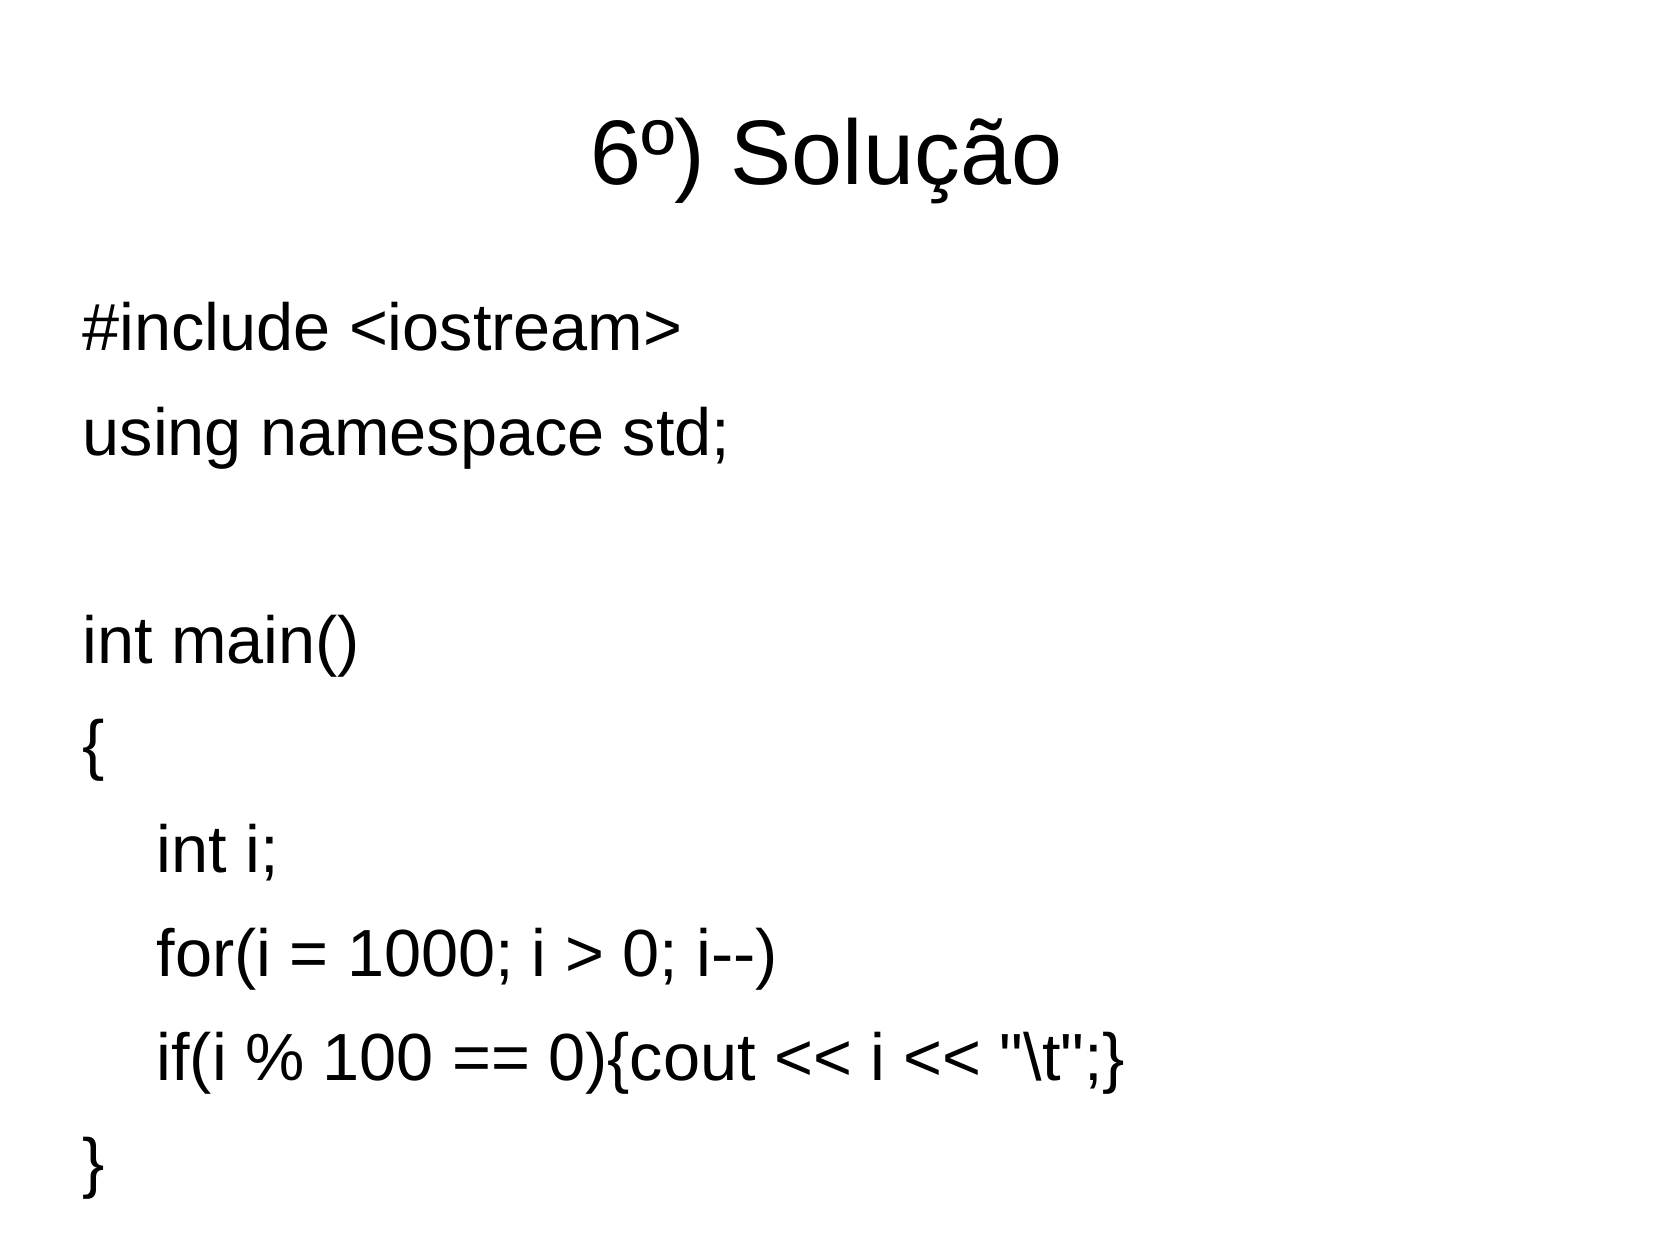

# 6º) Solução
#include <iostream>
using namespace std;
int main()
{
 int i;
 for(i = 1000; i > 0; i--)
 if(i % 100 == 0){cout << i << "\t";}
}